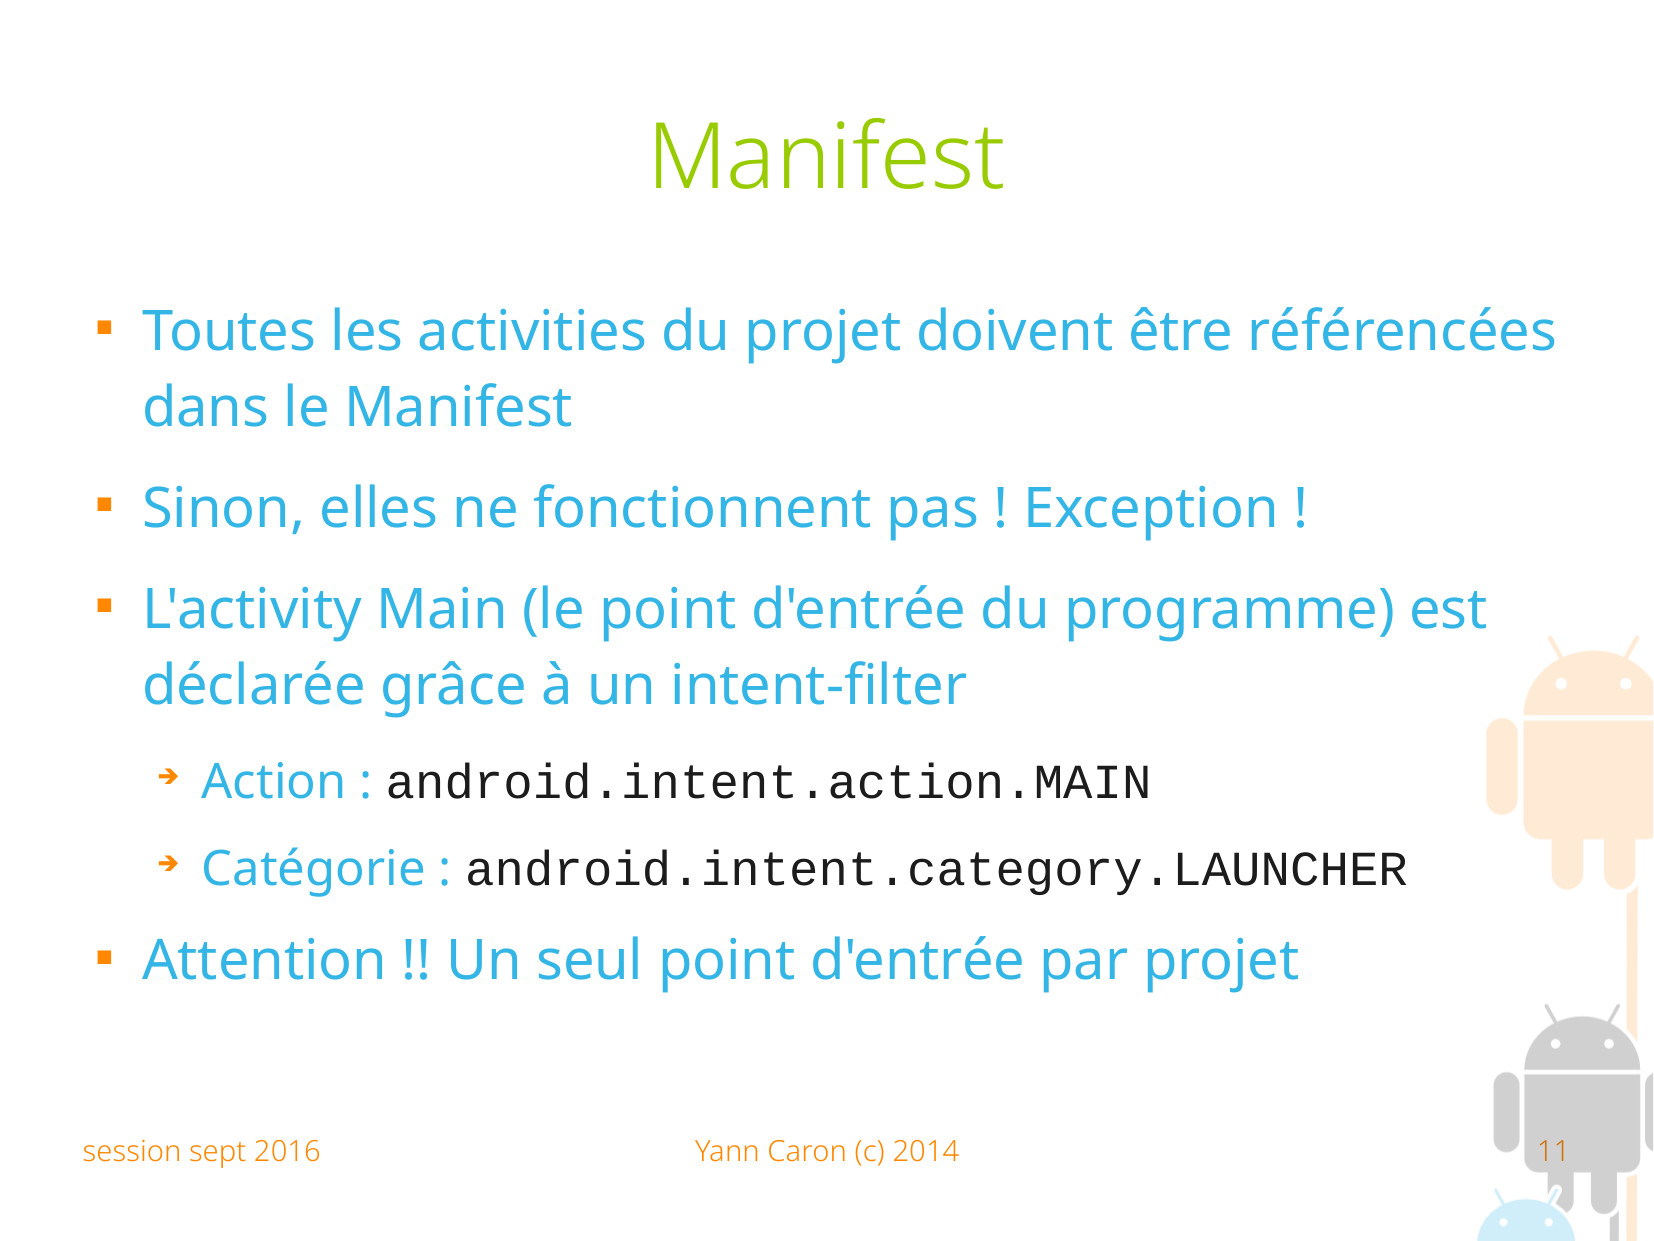

# Manifest
Toutes les activities du projet doivent être référencées dans le Manifest
Sinon, elles ne fonctionnent pas ! Exception !
L'activity Main (le point d'entrée du programme) est déclarée grâce à un intent-filter
Action : android.intent.action.MAIN
Catégorie : android.intent.category.LAUNCHER
Attention !! Un seul point d'entrée par projet
session sept 2016
Yann Caron (c) 2014
11